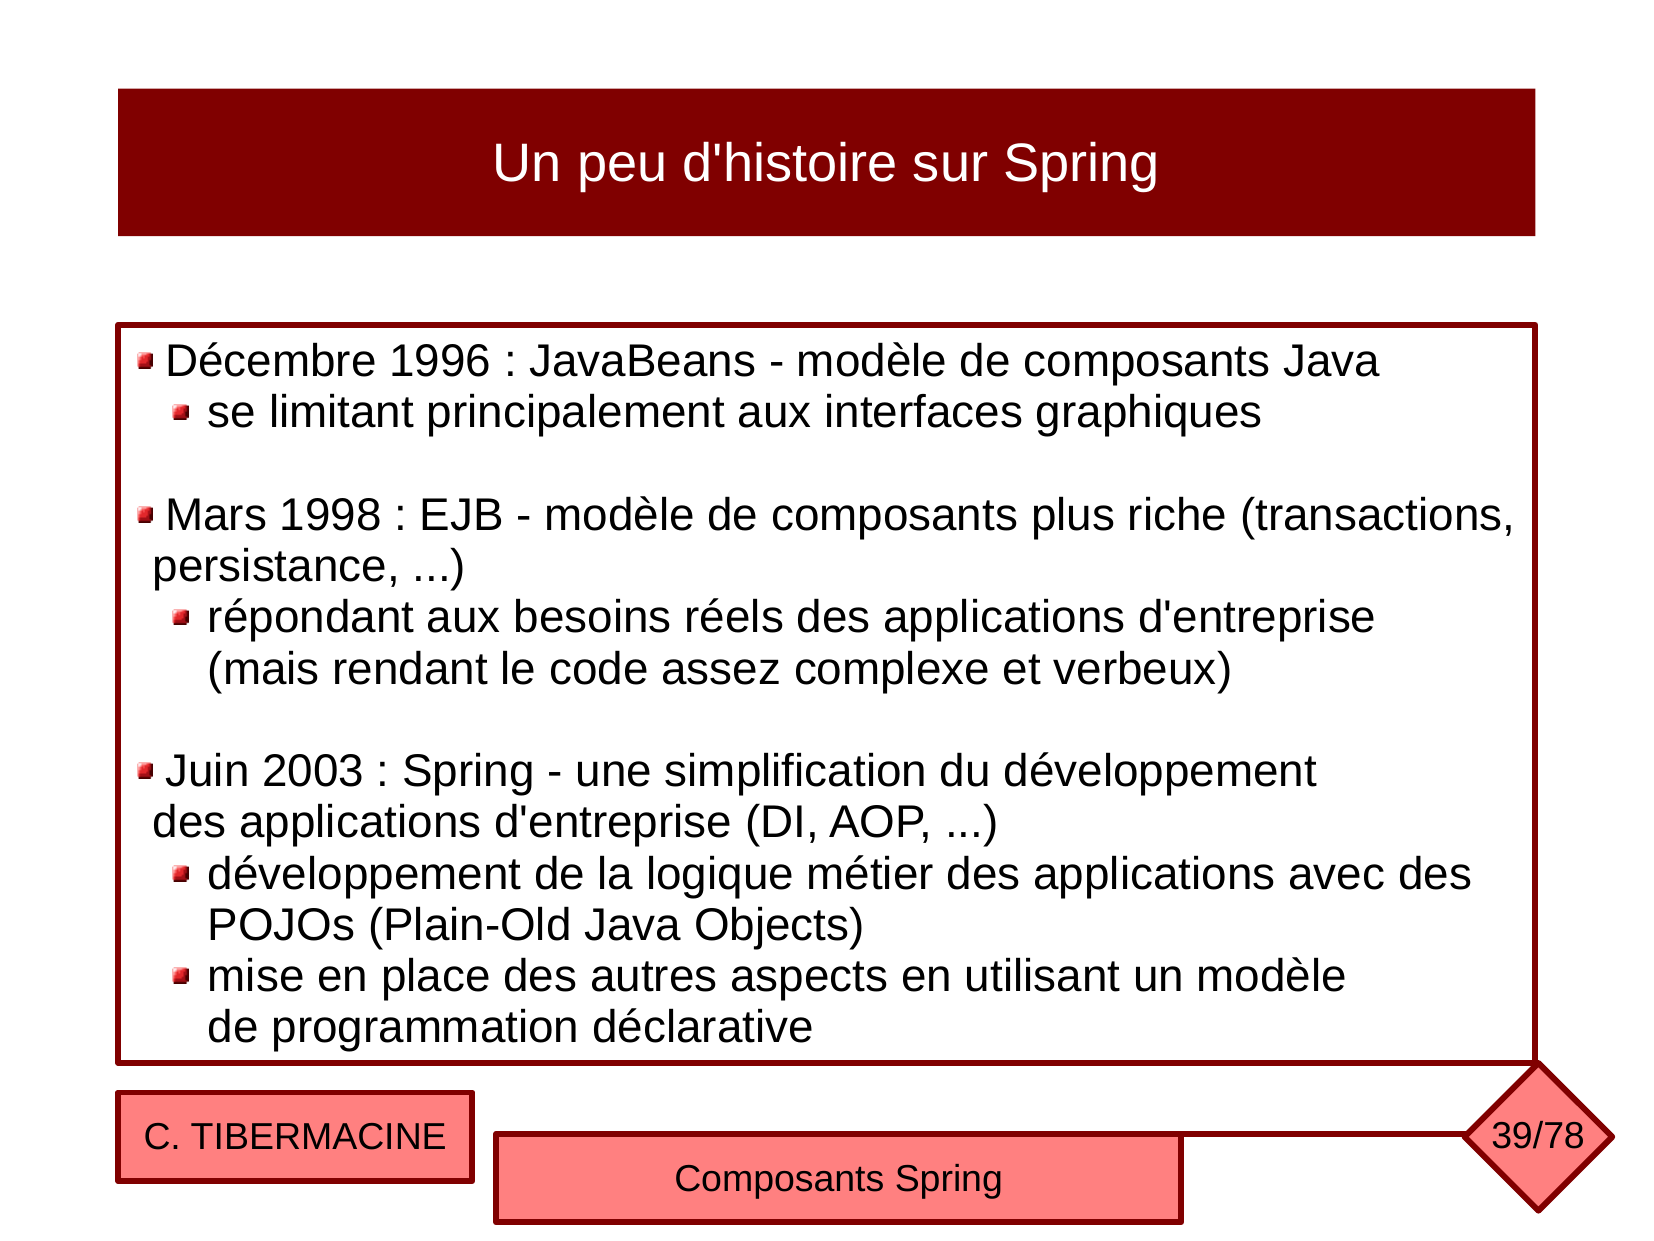

Un peu d'histoire sur Spring
 Décembre 1996 : JavaBeans - modèle de composants Java
se limitant principalement aux interfaces graphiques
 Mars 1998 : EJB - modèle de composants plus riche (transactions,
persistance, ...)
répondant aux besoins réels des applications d'entreprise
(mais rendant le code assez complexe et verbeux)
 Juin 2003 : Spring - une simplification du développement
des applications d'entreprise (DI, AOP, ...)
développement de la logique métier des applications avec des
POJOs (Plain-Old Java Objects)
mise en place des autres aspects en utilisant un modèle
de programmation déclarative
C. TIBERMACINE
Composants Spring